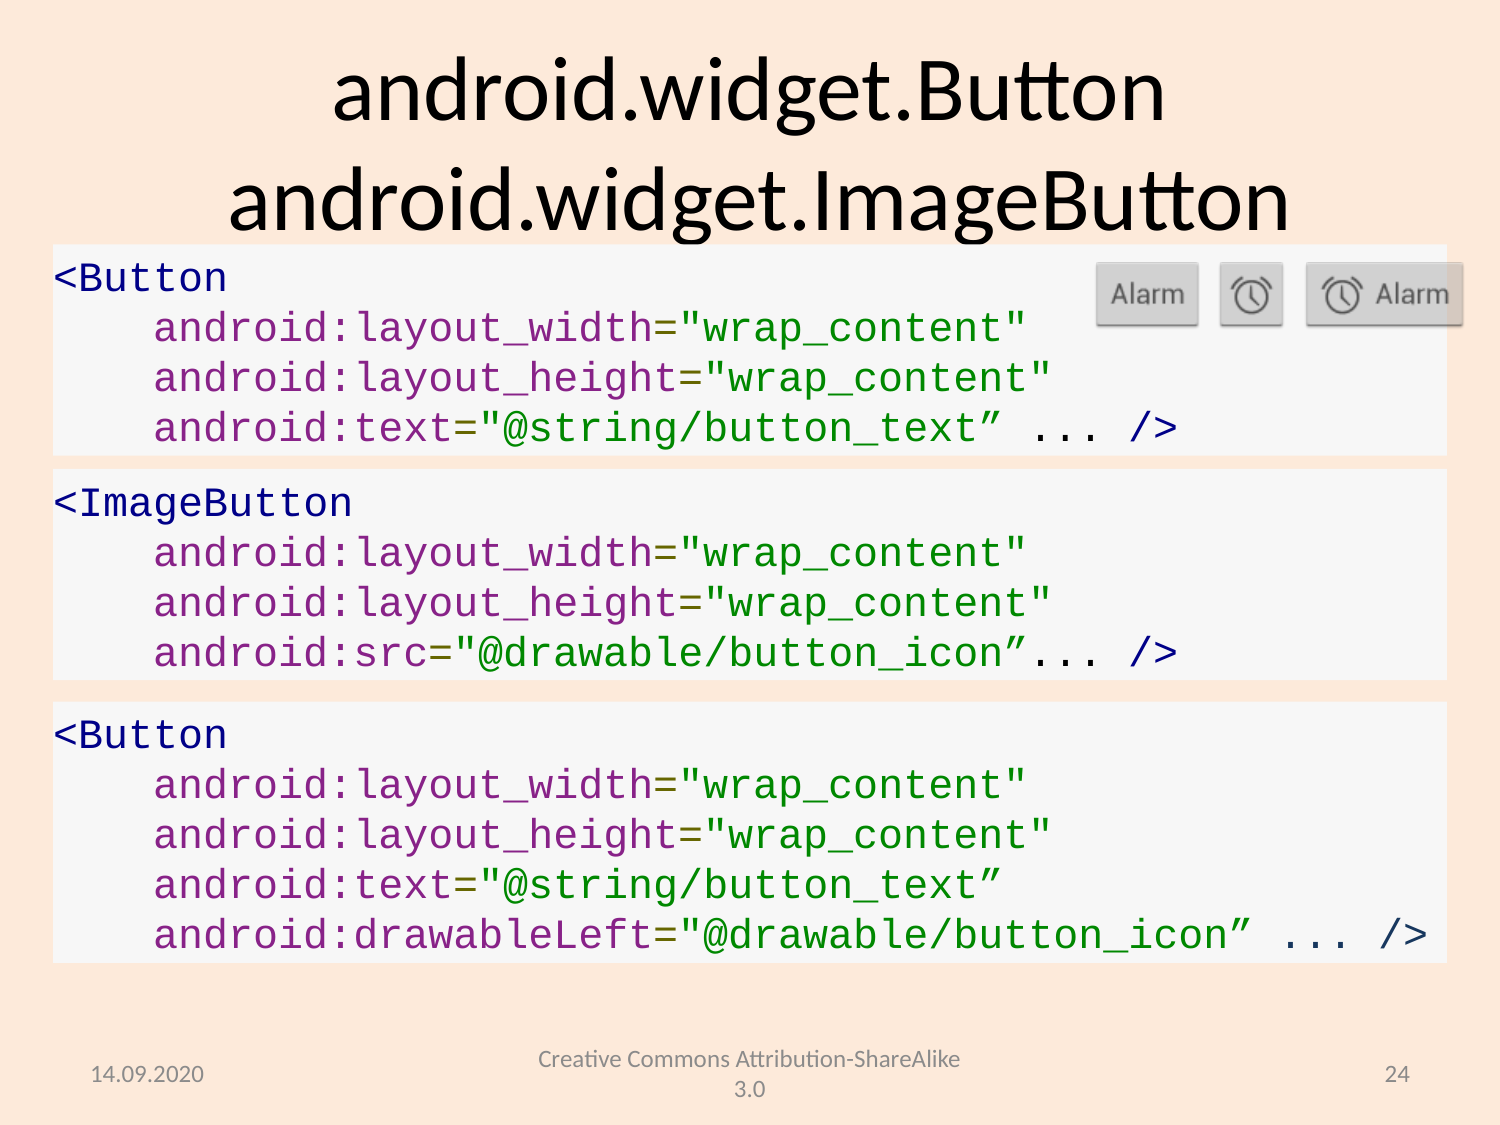

# android.widget.Button android.widget.ImageButton
<Button
    android:layout_width="wrap_content"
    android:layout_height="wrap_content"
    android:text="@string/button_text” ... />
<ImageButton
    android:layout_width="wrap_content"
    android:layout_height="wrap_content"
    android:src="@drawable/button_icon”... />
<Button
    android:layout_width="wrap_content"
    android:layout_height="wrap_content"
    android:text="@string/button_text”
    android:drawableLeft="@drawable/button_icon” ... />
14.09.2020
Creative Commons Attribution-ShareAlike 3.0